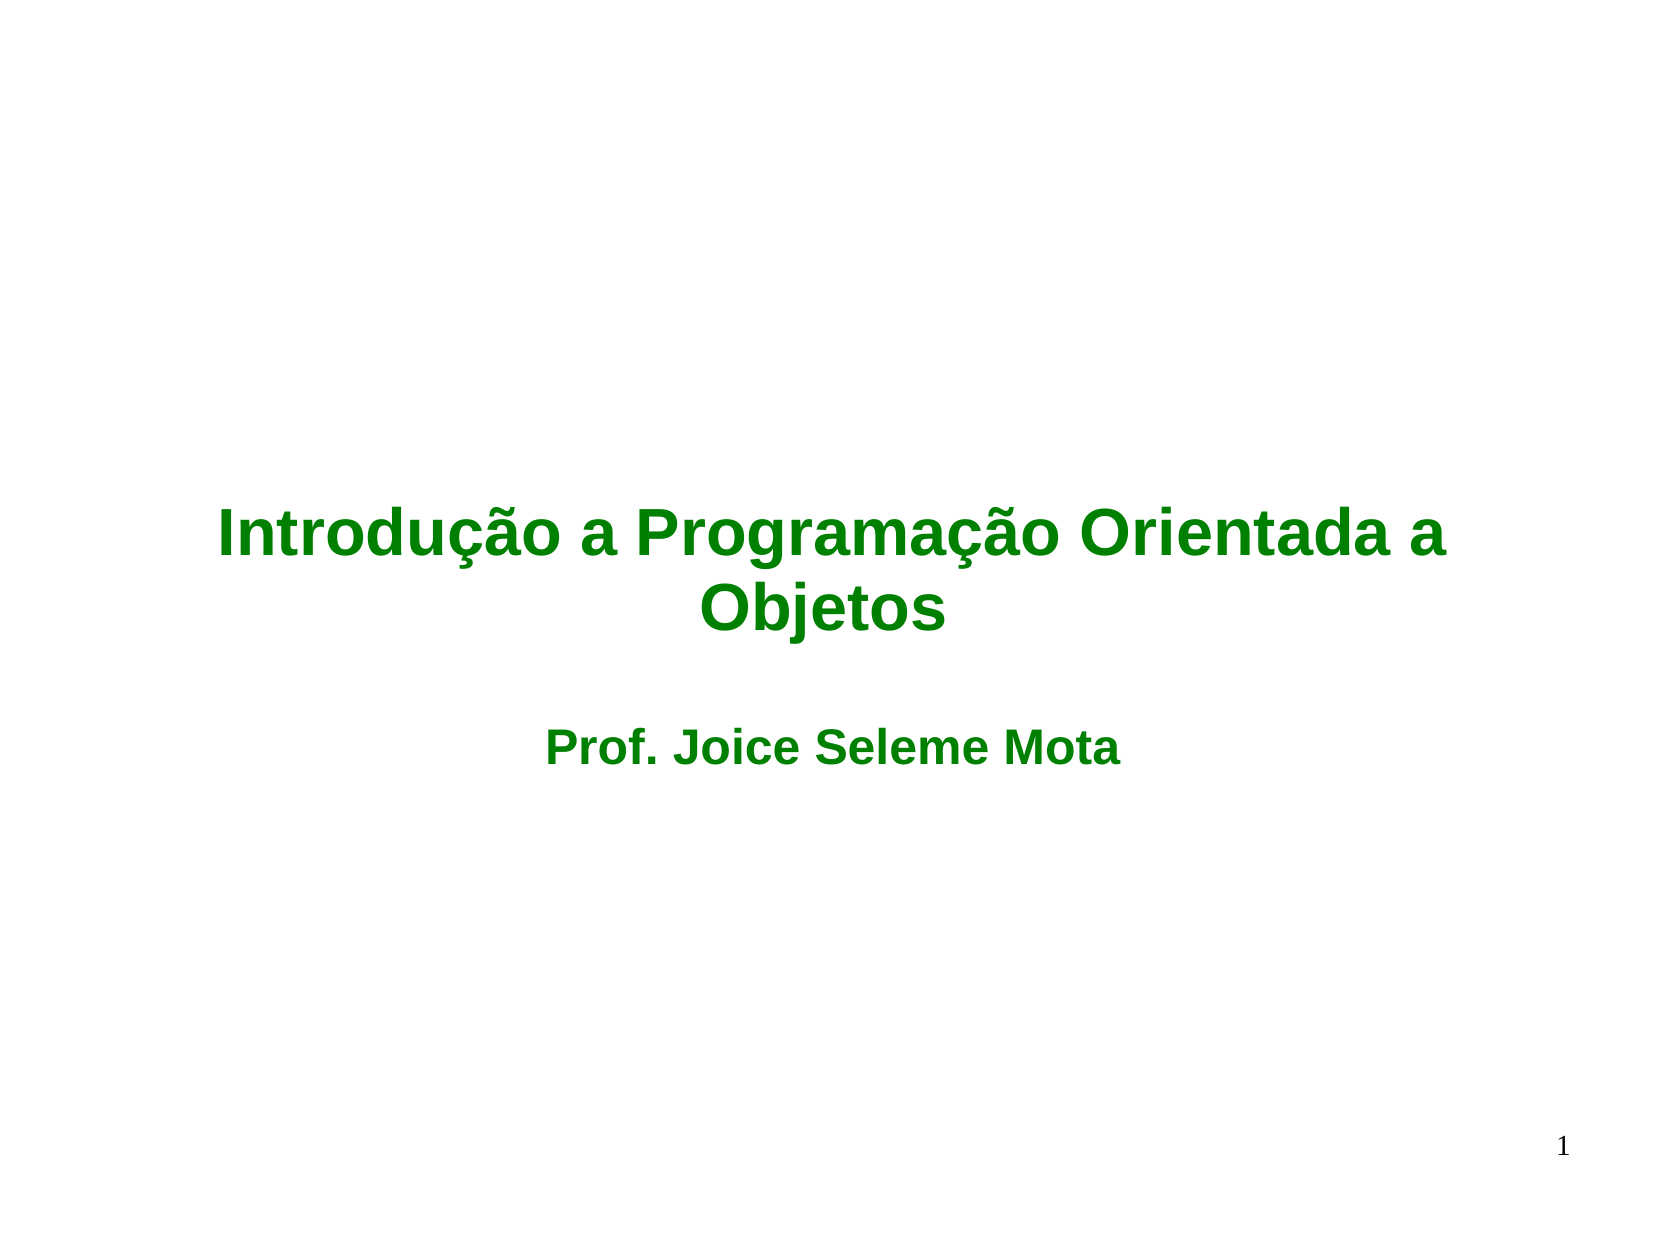

# Introdução a Programação Orientada a Objetos Prof. Joice Seleme Mota
1